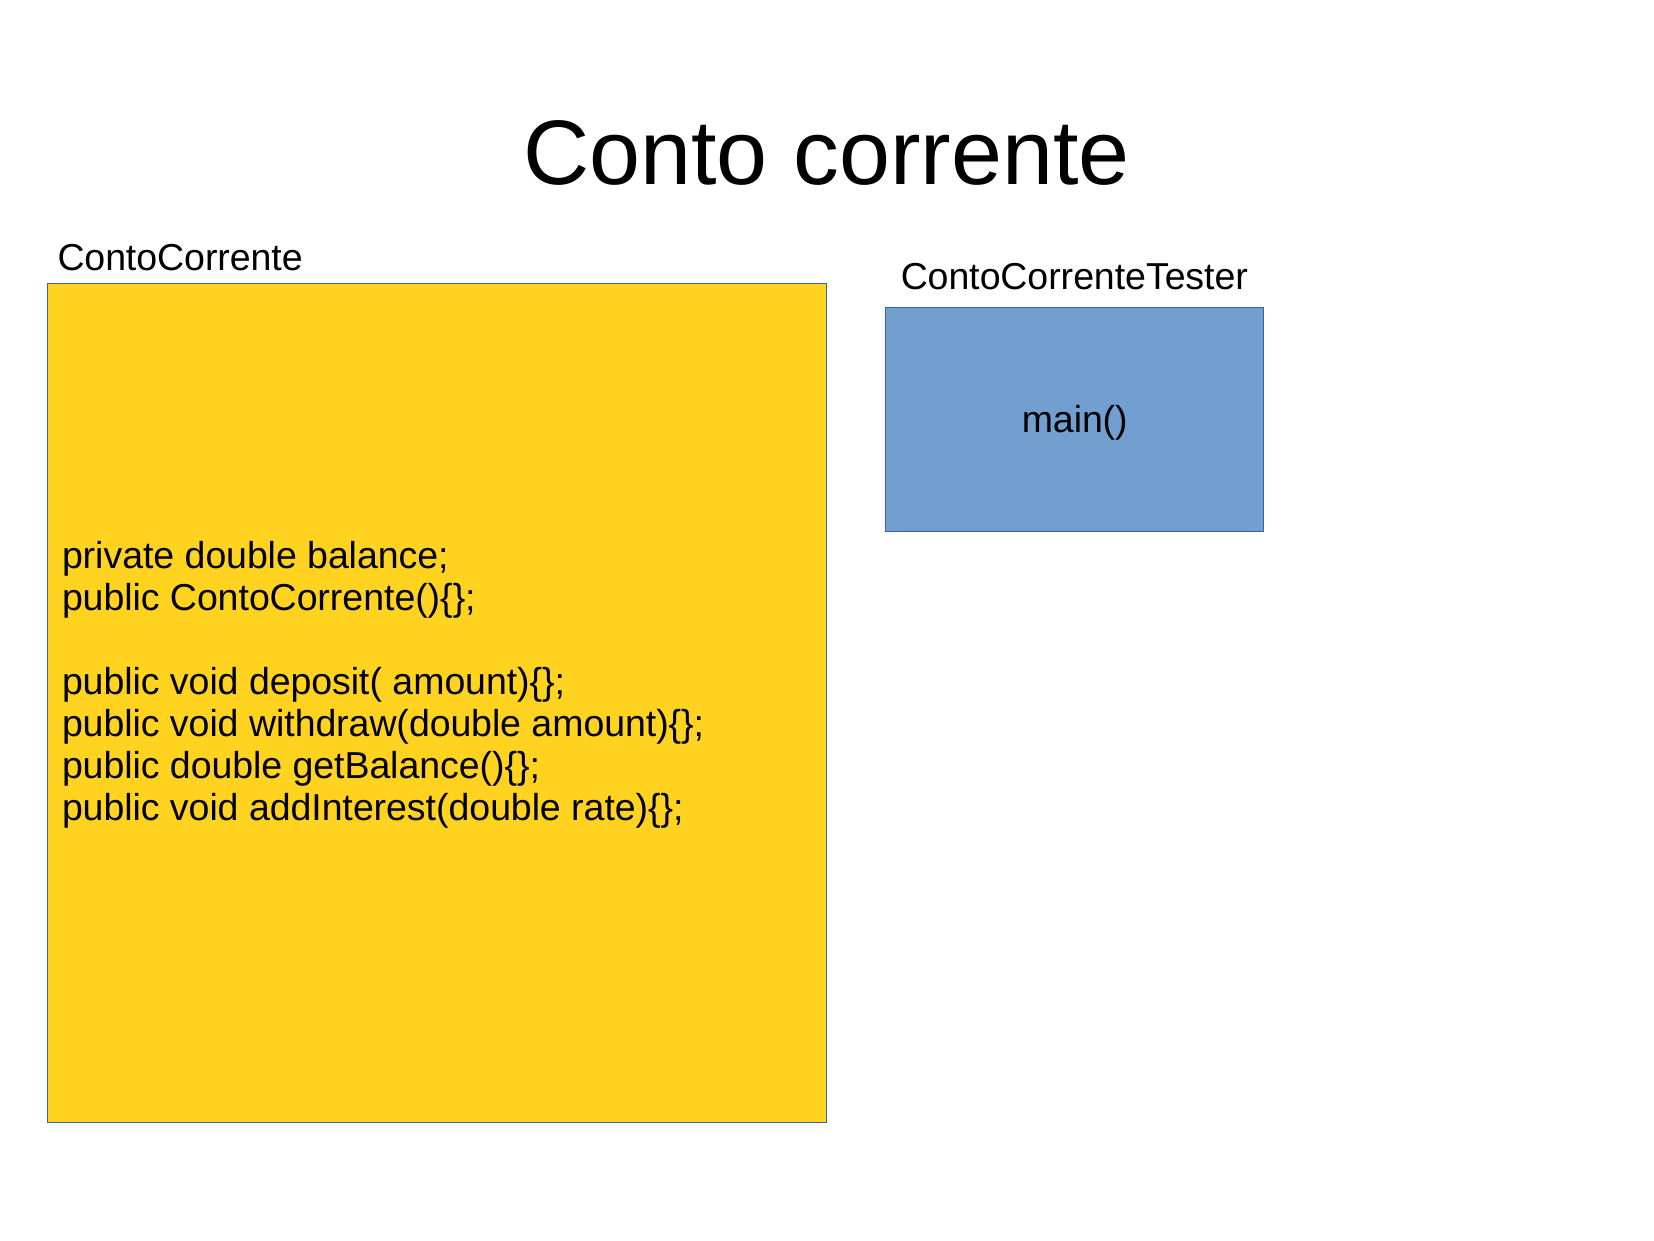

# Conto corrente
ContoCorrente
ContoCorrenteTester
private double balance;
public ContoCorrente(){};
public void deposit( amount){};
public void withdraw(double amount){};
public double getBalance(){};
public void addInterest(double rate){};
main()